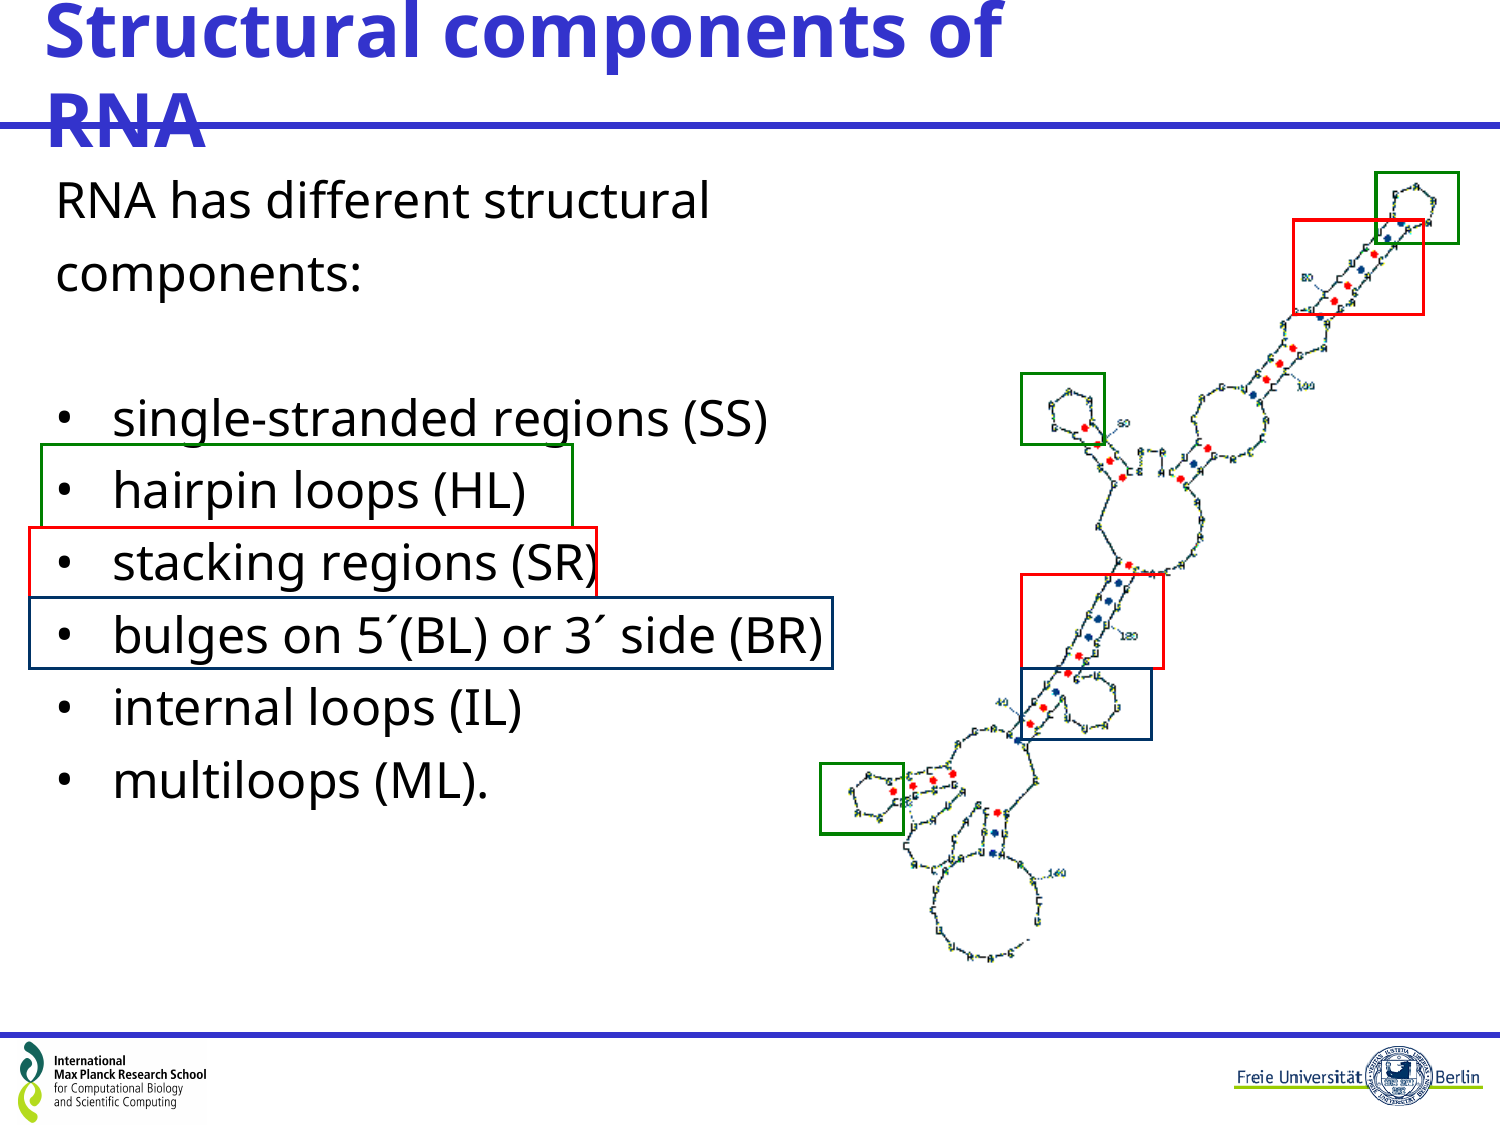

# Structural components of RNA
RNA has different structural
components:
single-stranded regions (SS)
hairpin loops (HL)
stacking regions (SR)
bulges on 5´(BL) or 3´ side (BR)
internal loops (IL)
multiloops (ML).